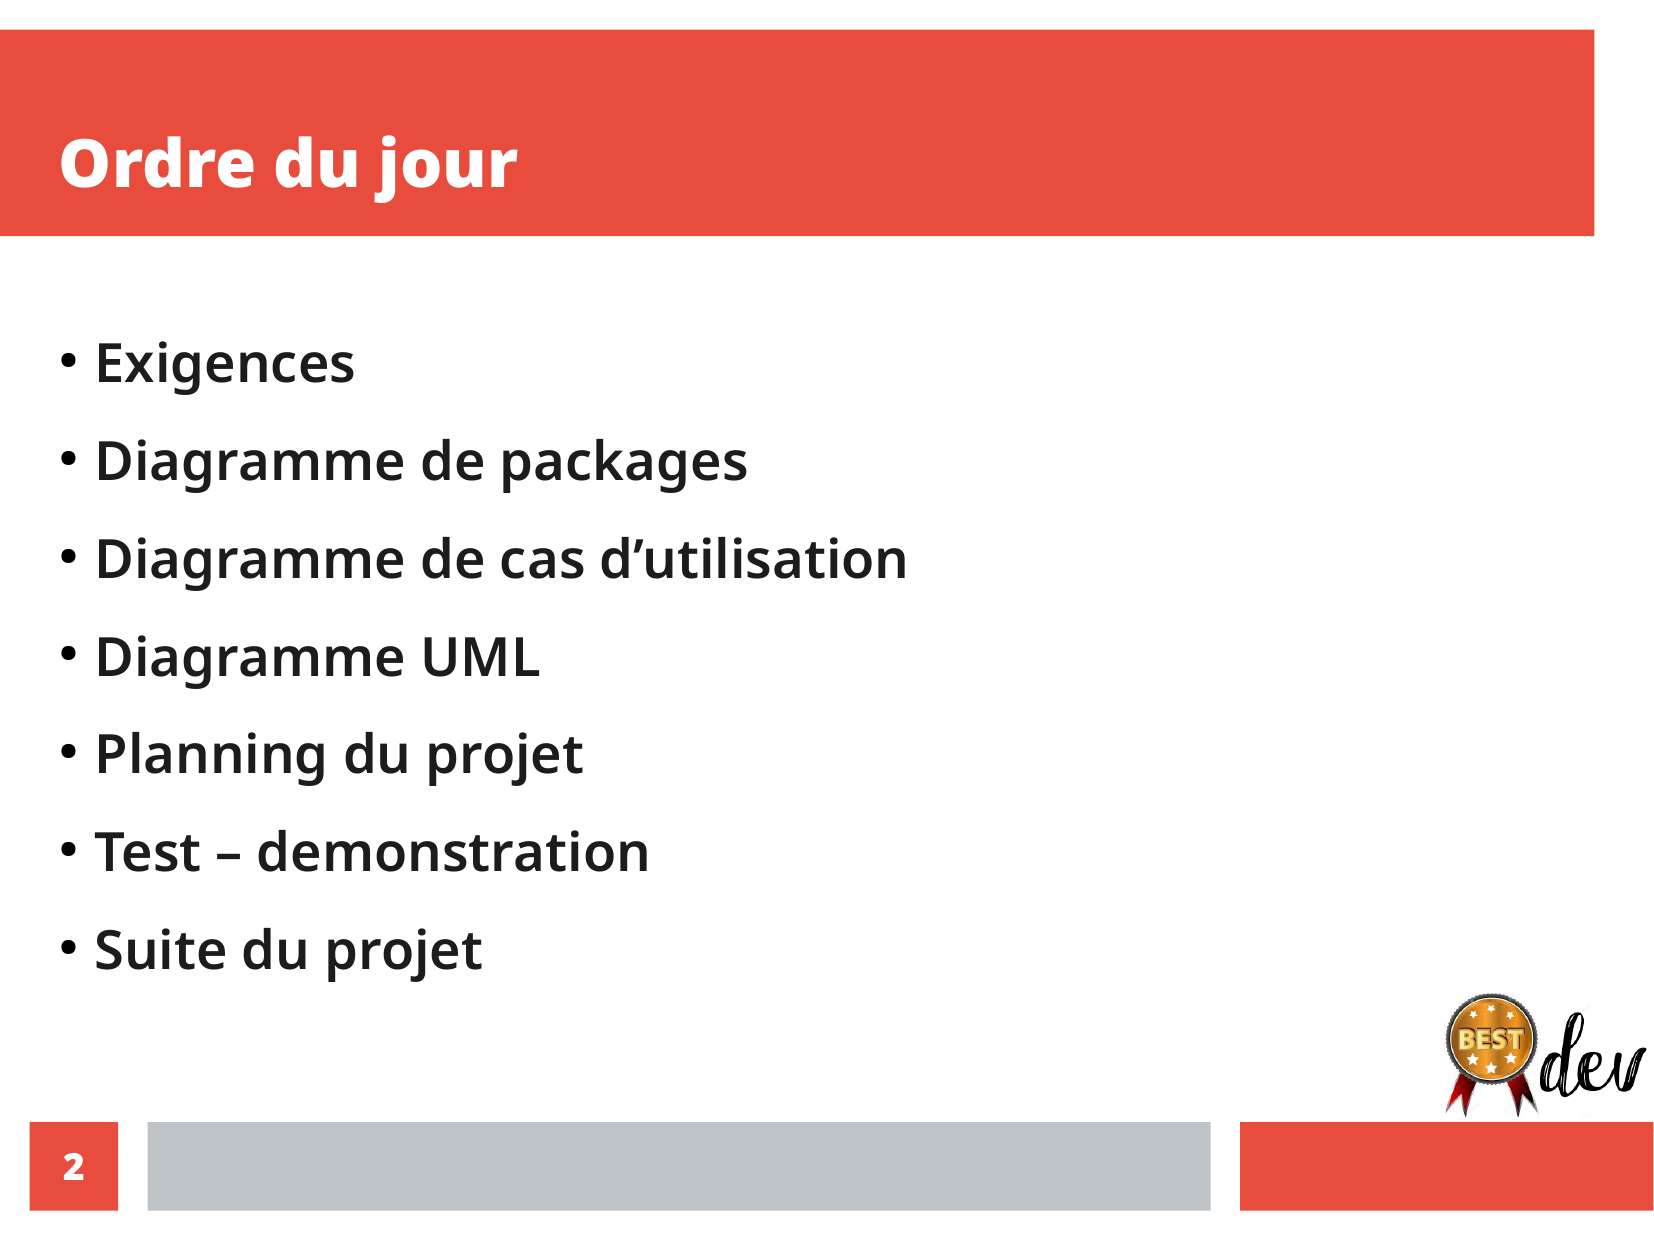

# Ordre du jour
Exigences
Diagramme de packages
Diagramme de cas d’utilisation
Diagramme UML
Planning du projet
Test – demonstration
Suite du projet
2